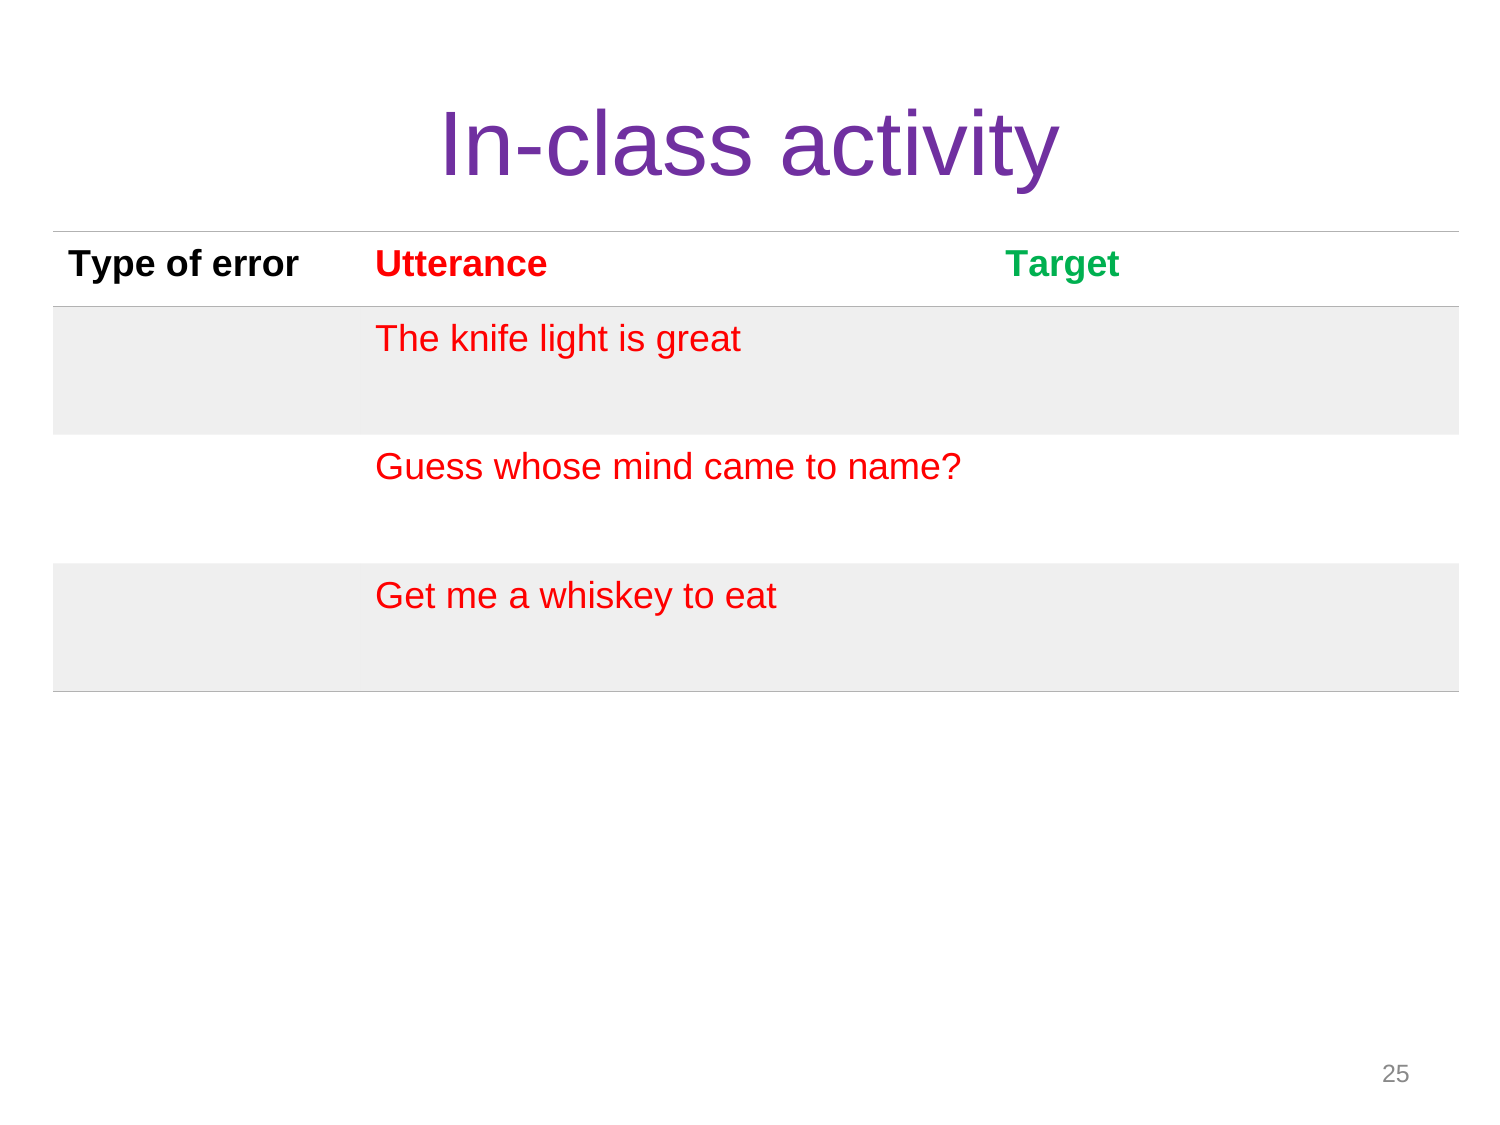

# In-class activity
| Type of error | Utterance | Target |
| --- | --- | --- |
| | The knife light is great | |
| | Guess whose mind came to name? | |
| | Get me a whiskey to eat | |